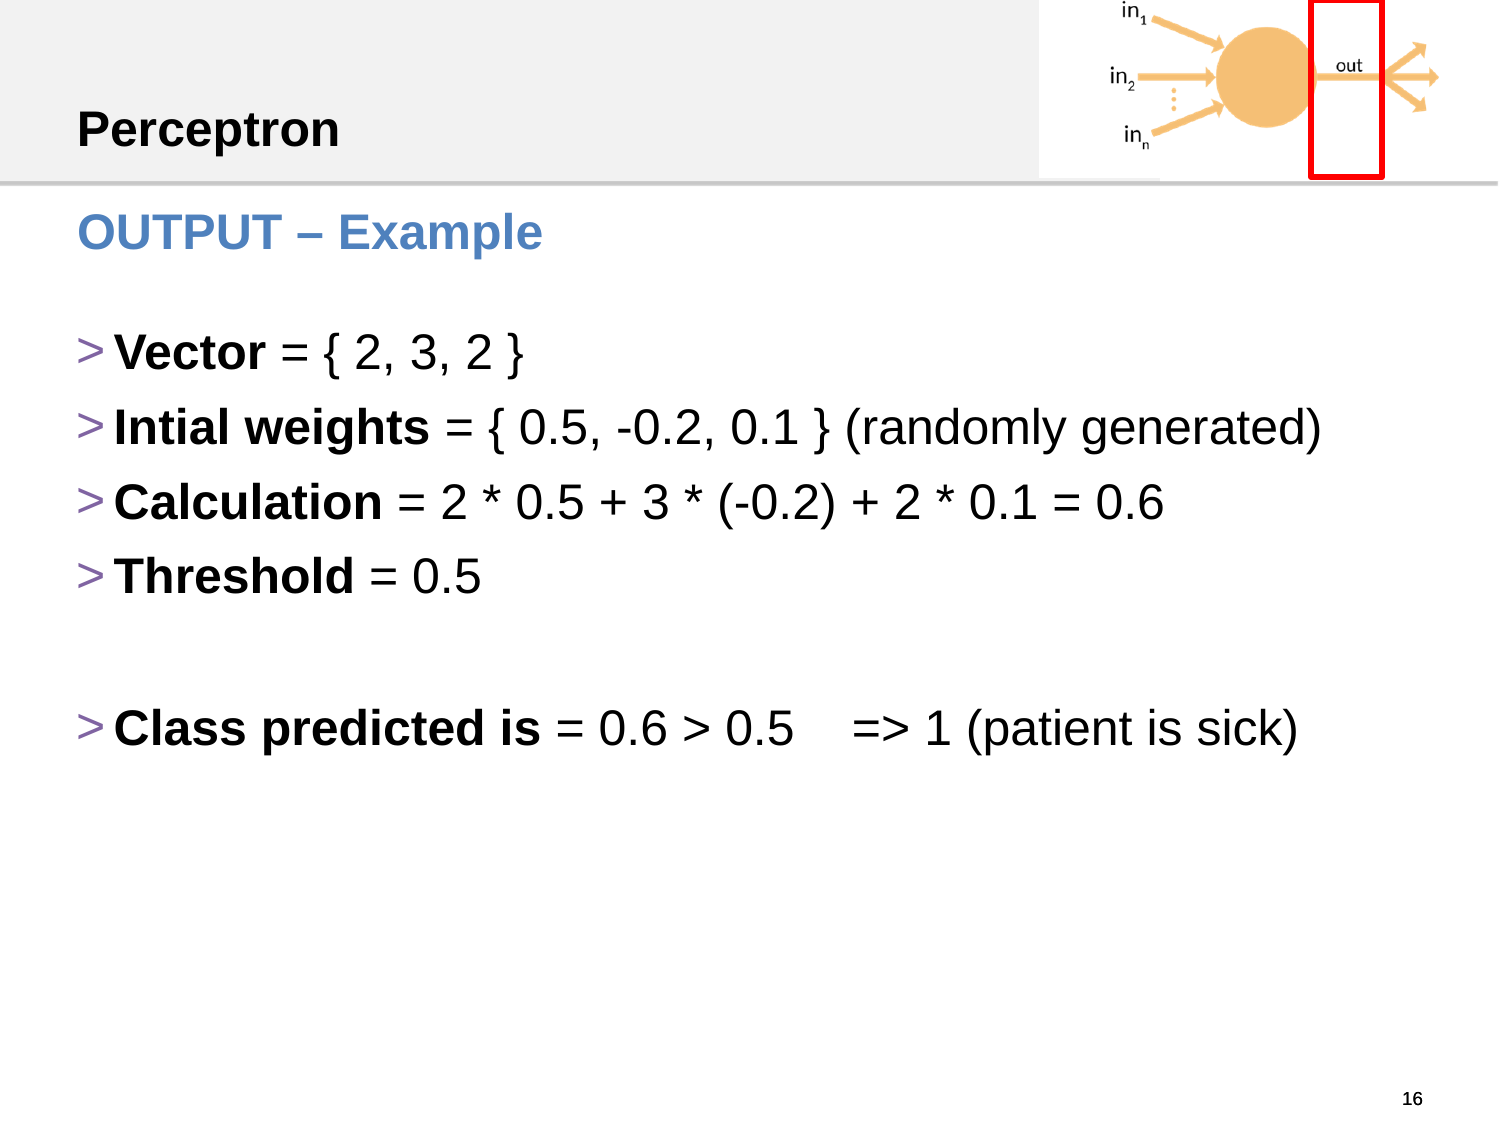

Perceptron
OUTPUT – Example
# Vector = { 2, 3, 2 }
Intial weights = { 0.5, -0.2, 0.1 } (randomly generated)
Calculation = 2 * 0.5 + 3 * (-0.2) + 2 * 0.1 = 0.6
Threshold = 0.5
Class predicted is = 0.6 > 0.5 	=> 1 (patient is sick)